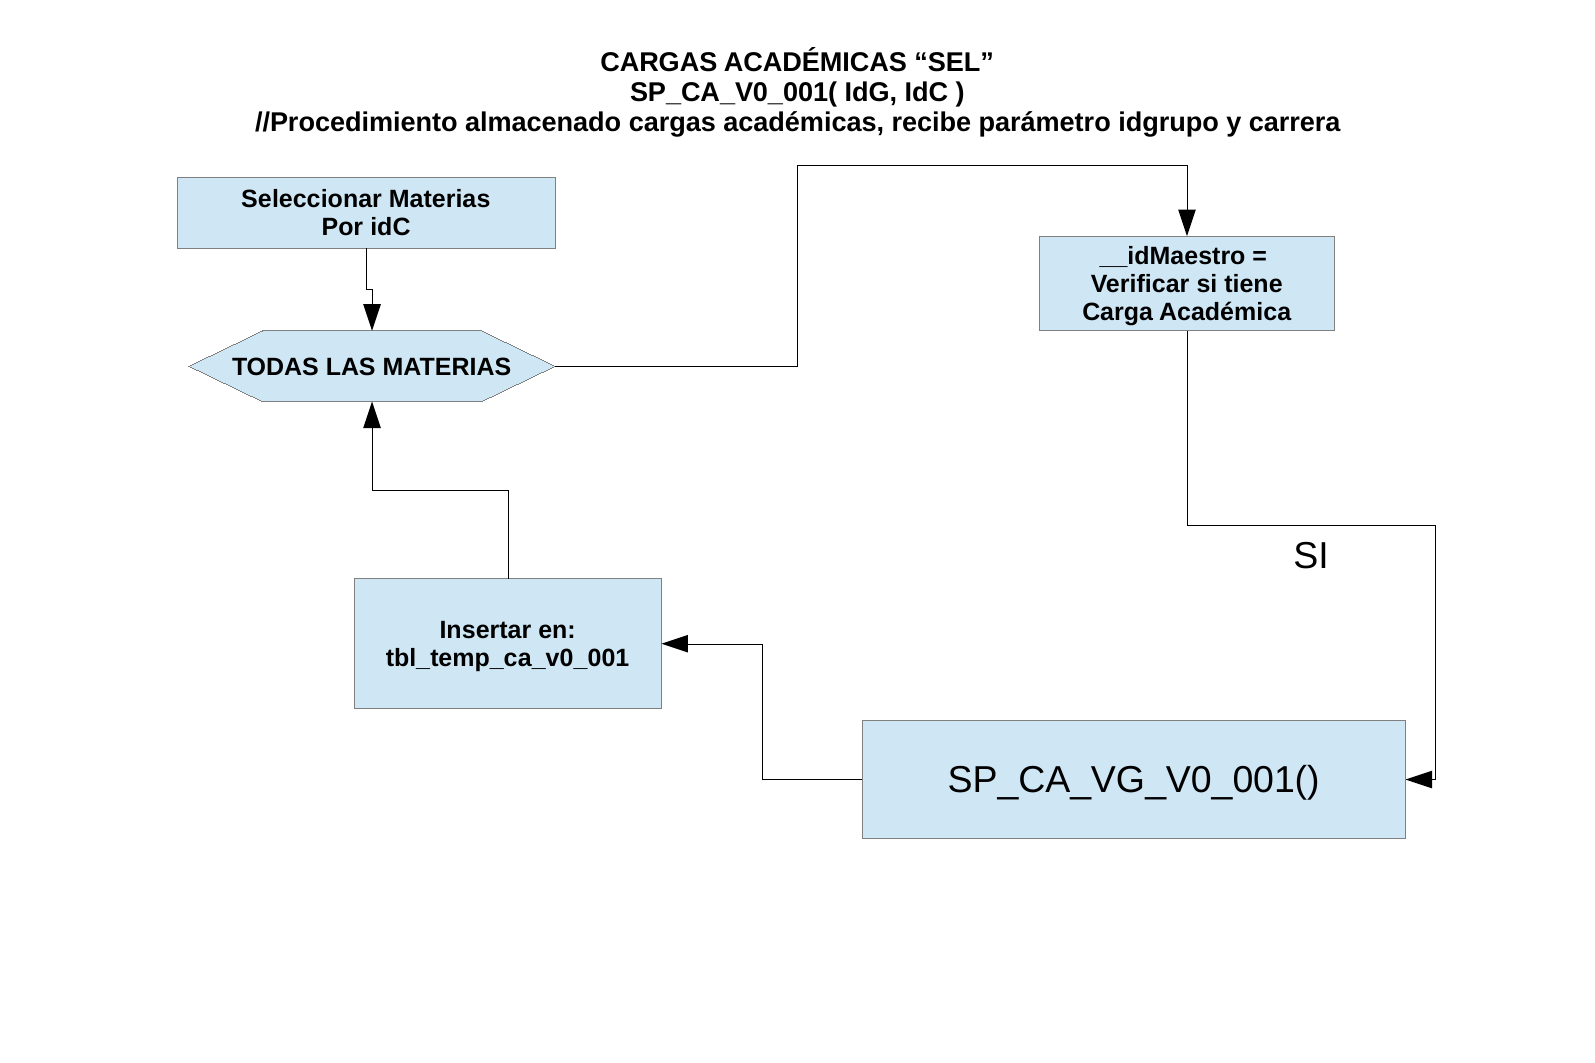

# CARGAS ACADÉMICAS “SEL” SP_CA_V0_001( IdG, IdC ) //Procedimiento almacenado cargas académicas, recibe parámetro idgrupo y carrera
Seleccionar Materias
Por idC
__idMaestro =
Verificar si tiene
Carga Académica
TODAS LAS MATERIAS
Insertar en:
tbl_temp_ca_v0_001
SP_CA_VG_V0_001()